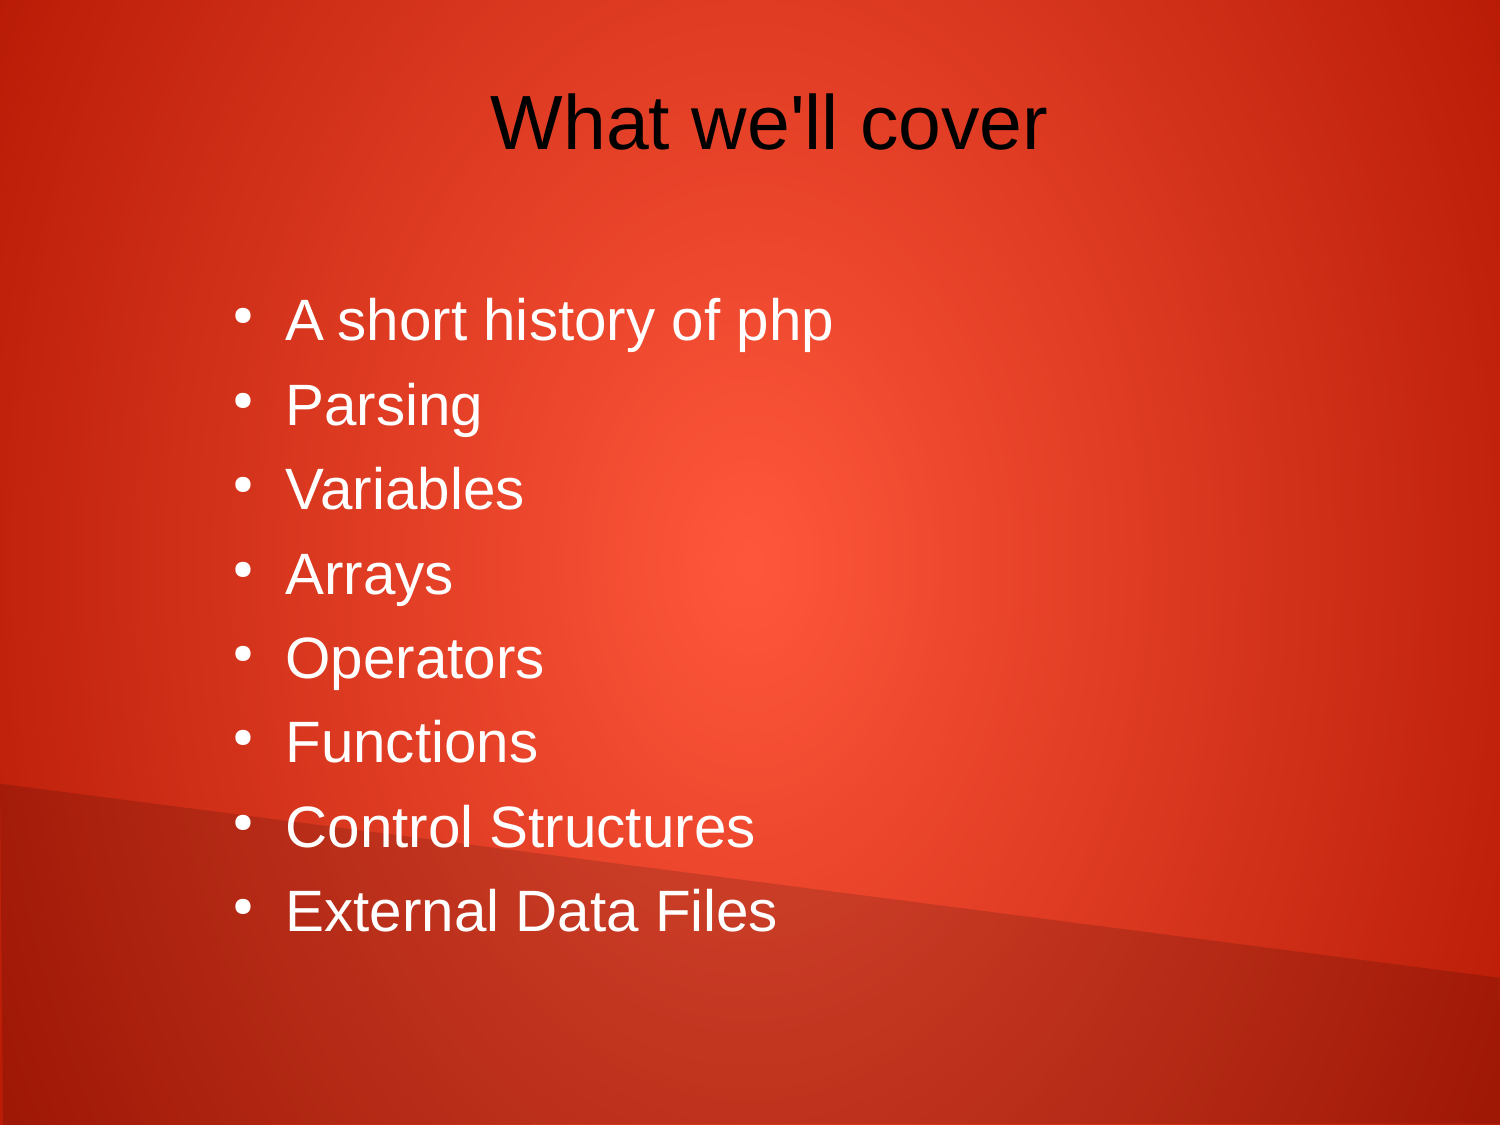

# What we'll cover
A short history of php
Parsing
Variables
Arrays
Operators
Functions
Control Structures
External Data Files